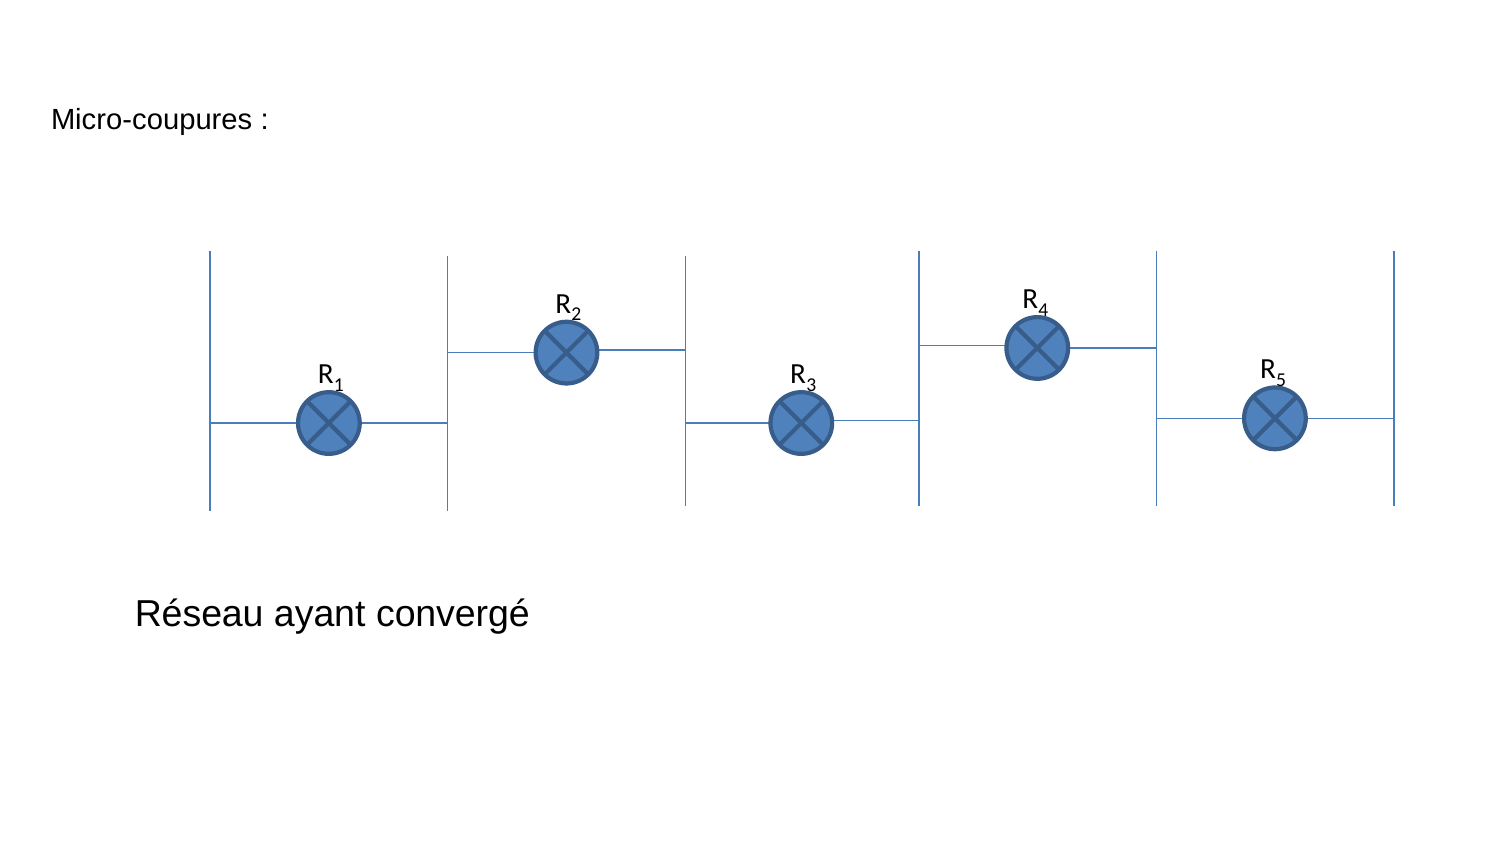

# Micro-coupures :
R4
R2
R5
R1
R3
Réseau ayant convergé